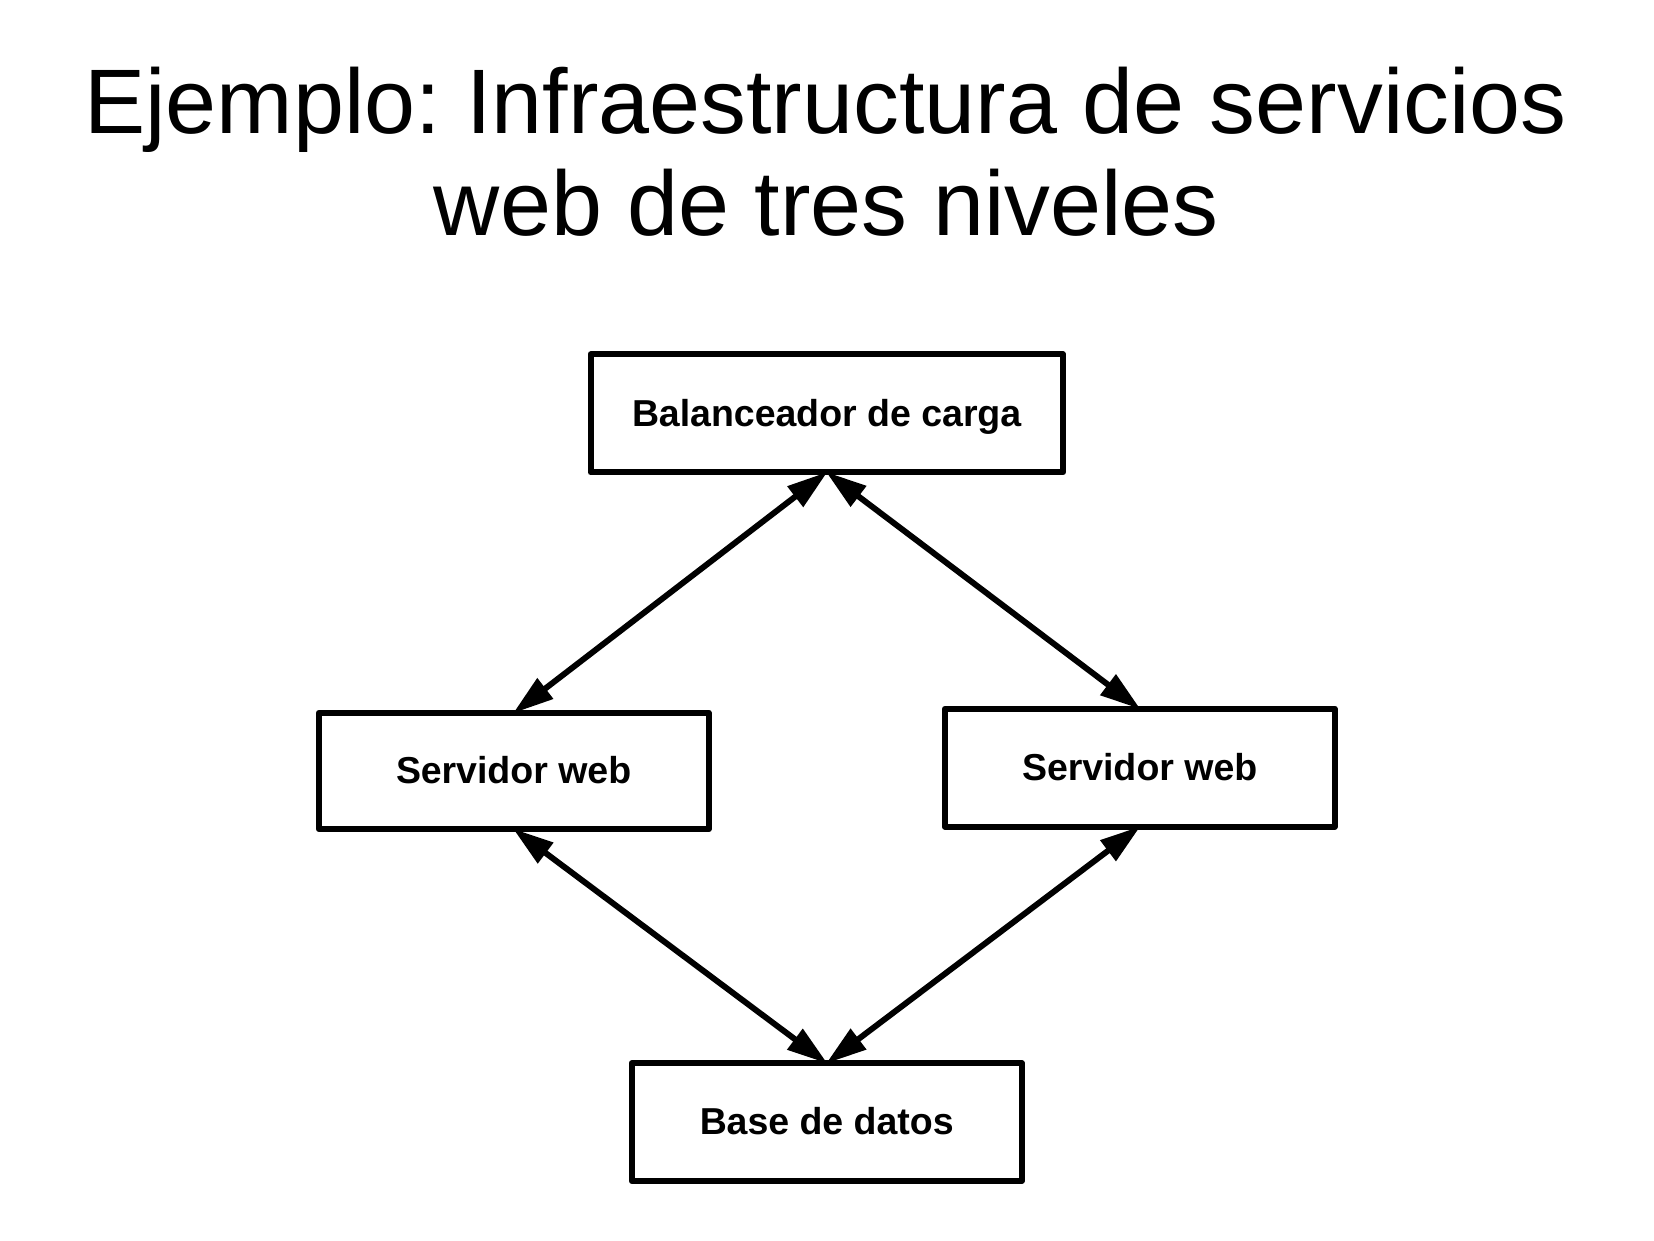

# Ejemplo: Infraestructura de servicios web de tres niveles
Balanceador de carga
Servidor web
Servidor web
Base de datos